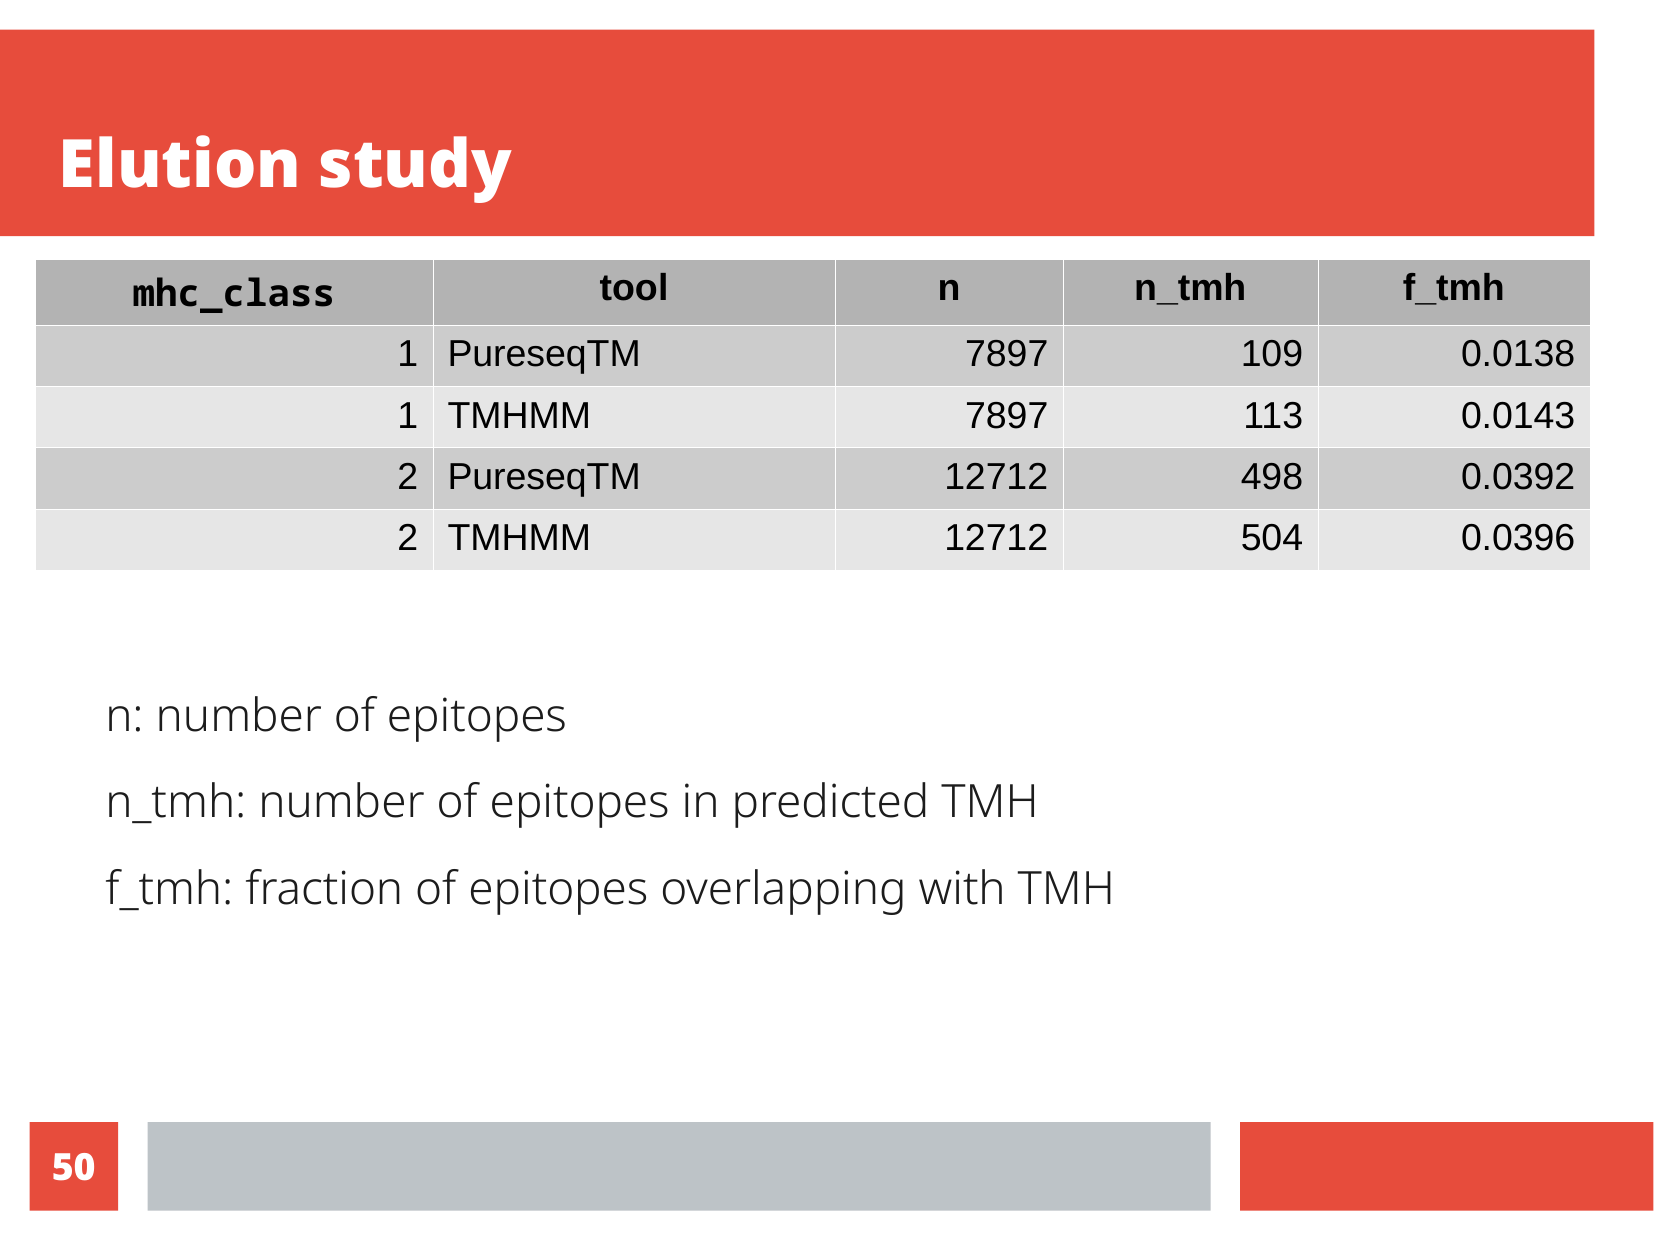

# Elution study
| mhc\_class | tool | n | n\_tmh | f\_tmh |
| --- | --- | --- | --- | --- |
| 1 | PureseqTM | 7897 | 109 | 0.0138 |
| 1 | TMHMM | 7897 | 113 | 0.0143 |
| 2 | PureseqTM | 12712 | 498 | 0.0392 |
| 2 | TMHMM | 12712 | 504 | 0.0396 |
n: number of epitopes
n_tmh: number of epitopes in predicted TMH
f_tmh: fraction of epitopes overlapping with TMH
50